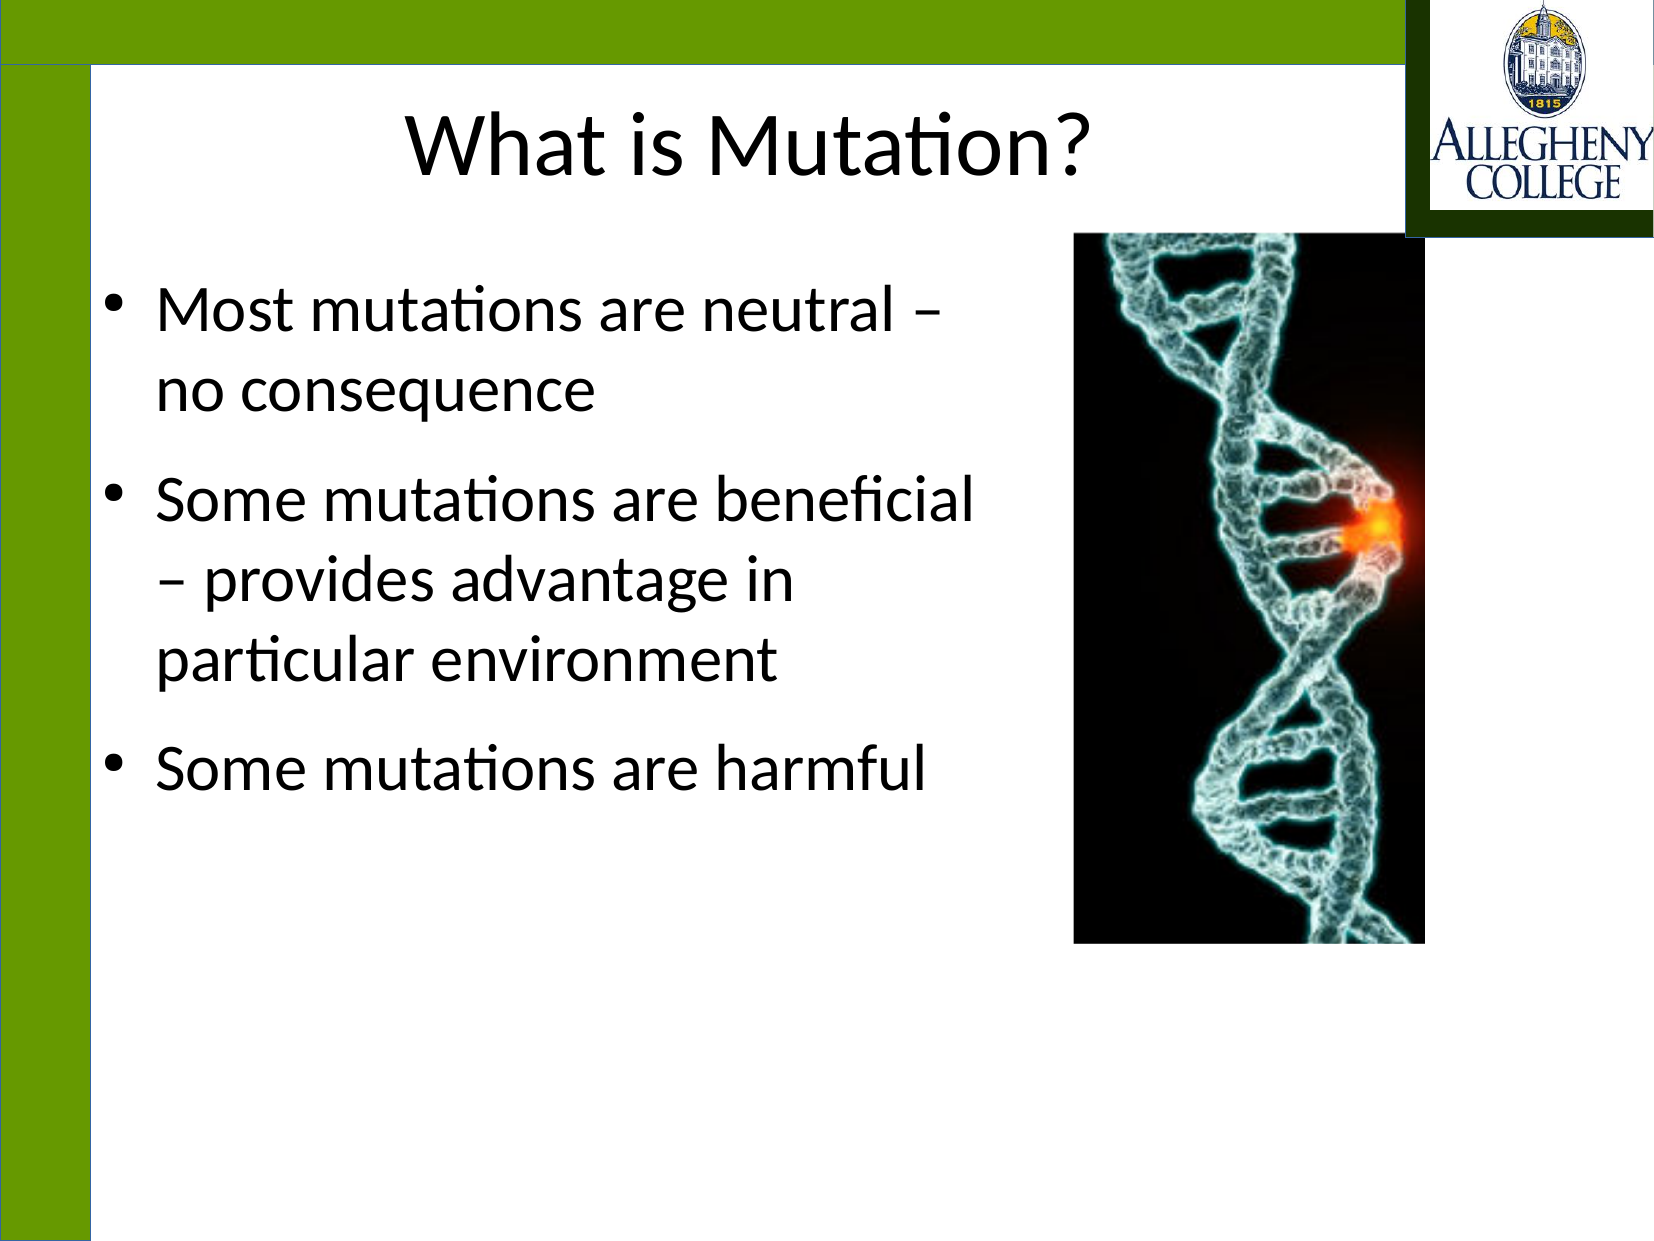

# What is Mutation?
Most mutations are neutral – no consequence
Some mutations are beneficial – provides advantage in particular environment
Some mutations are harmful